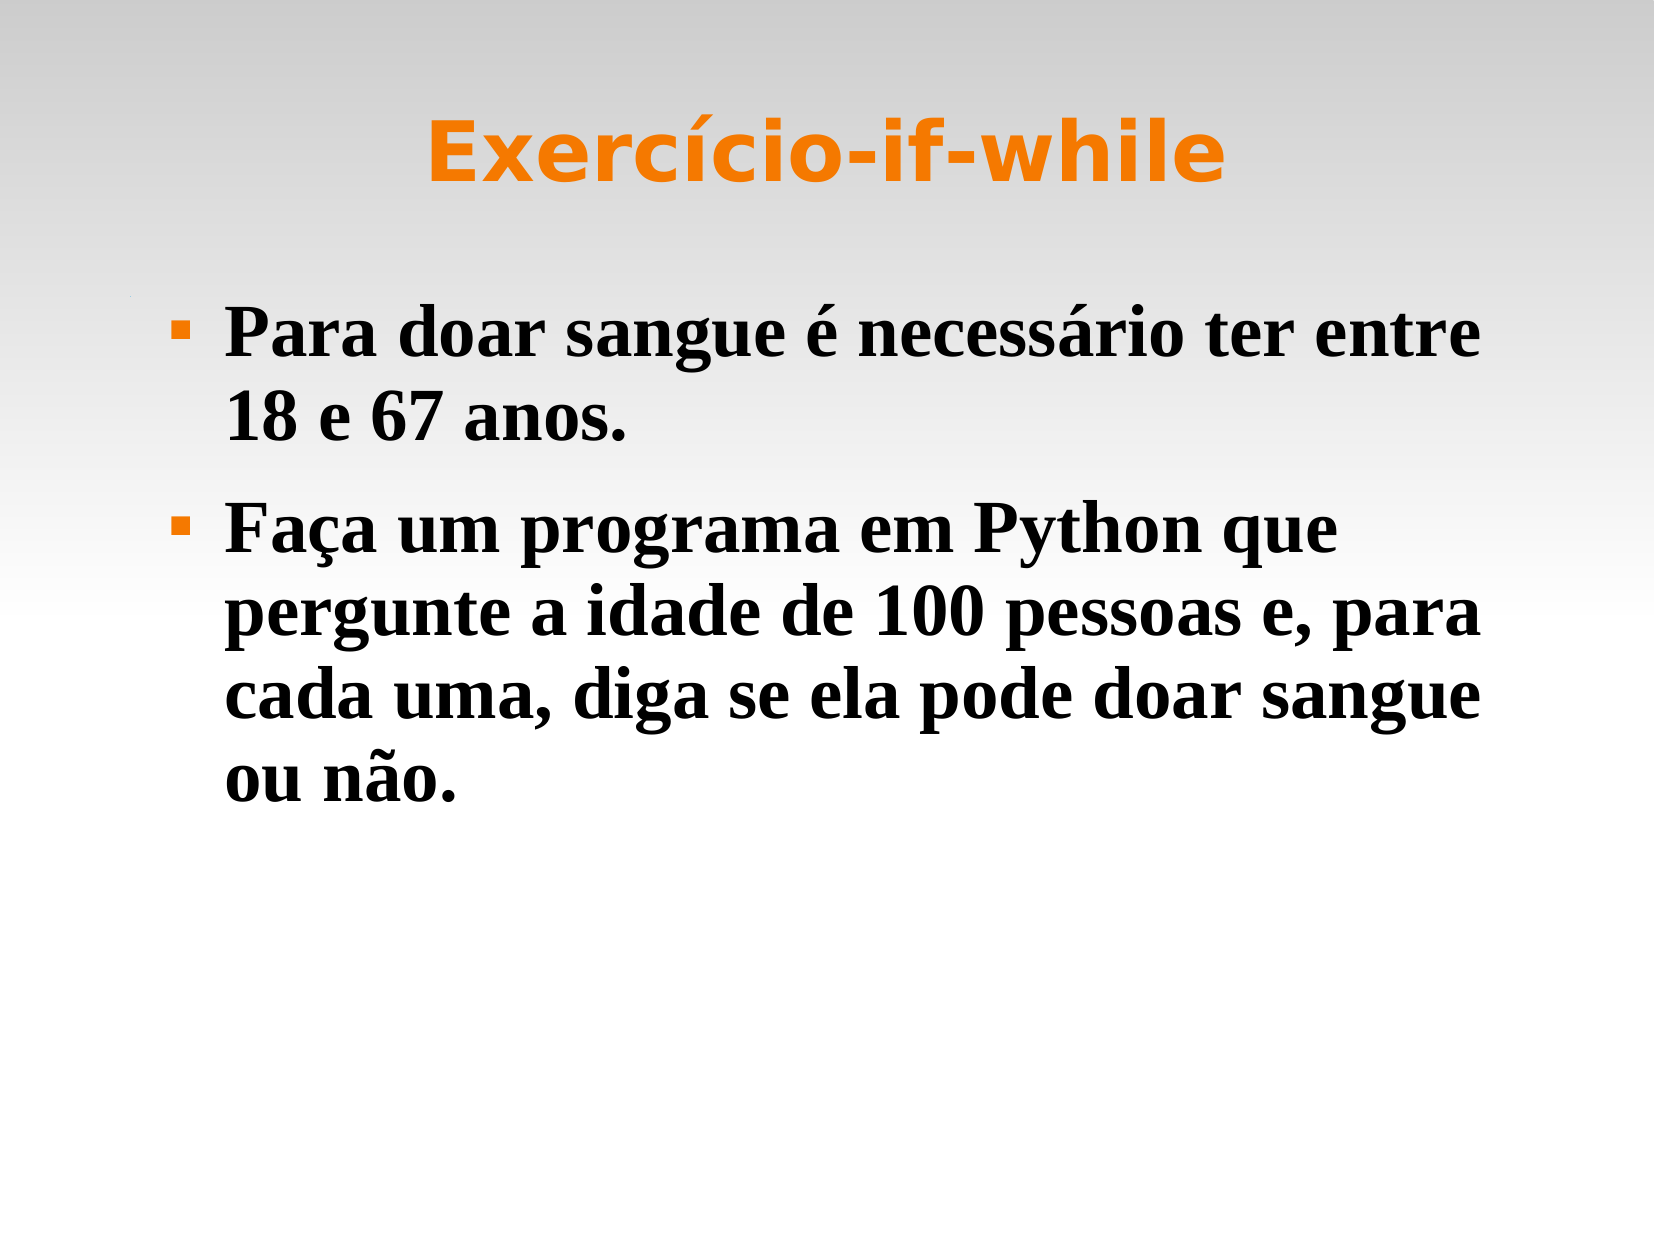

# Exercício-if-while
Para doar sangue é necessário ter entre 18 e 67 anos.
Faça um programa em Python que pergunte a idade de 100 pessoas e, para cada uma, diga se ela pode doar sangue ou não.